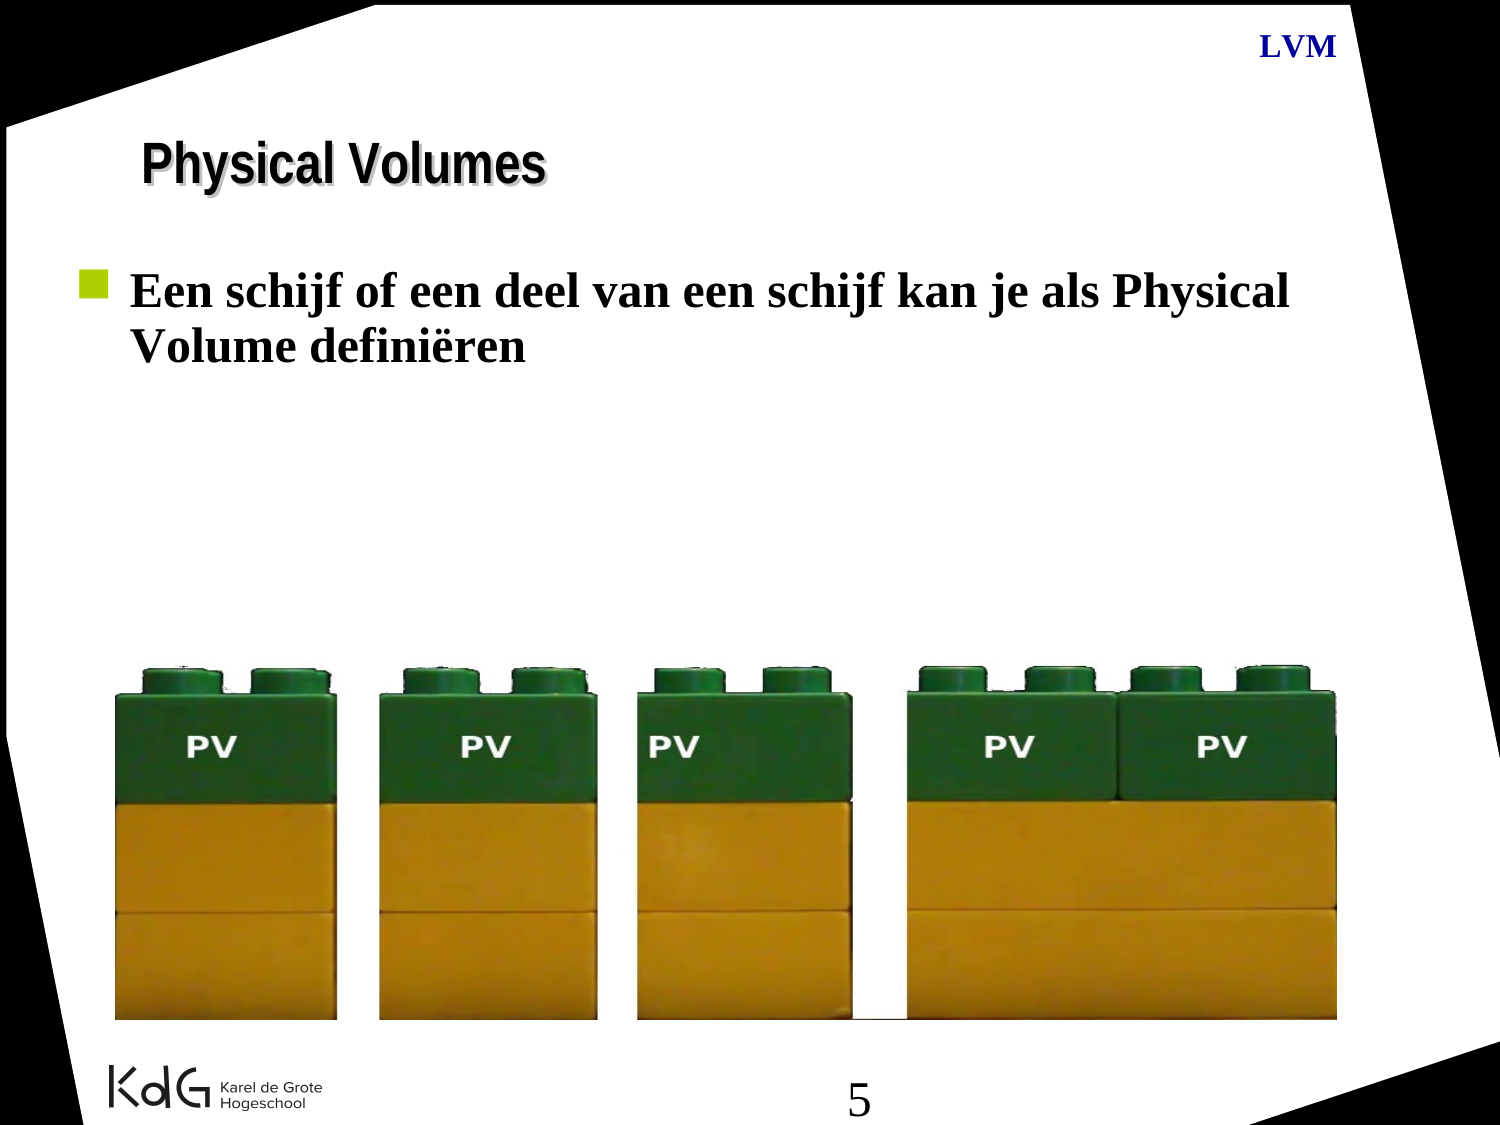

# Physical Volumes
Een schijf of een deel van een schijf kan je als Physical Volume definiëren